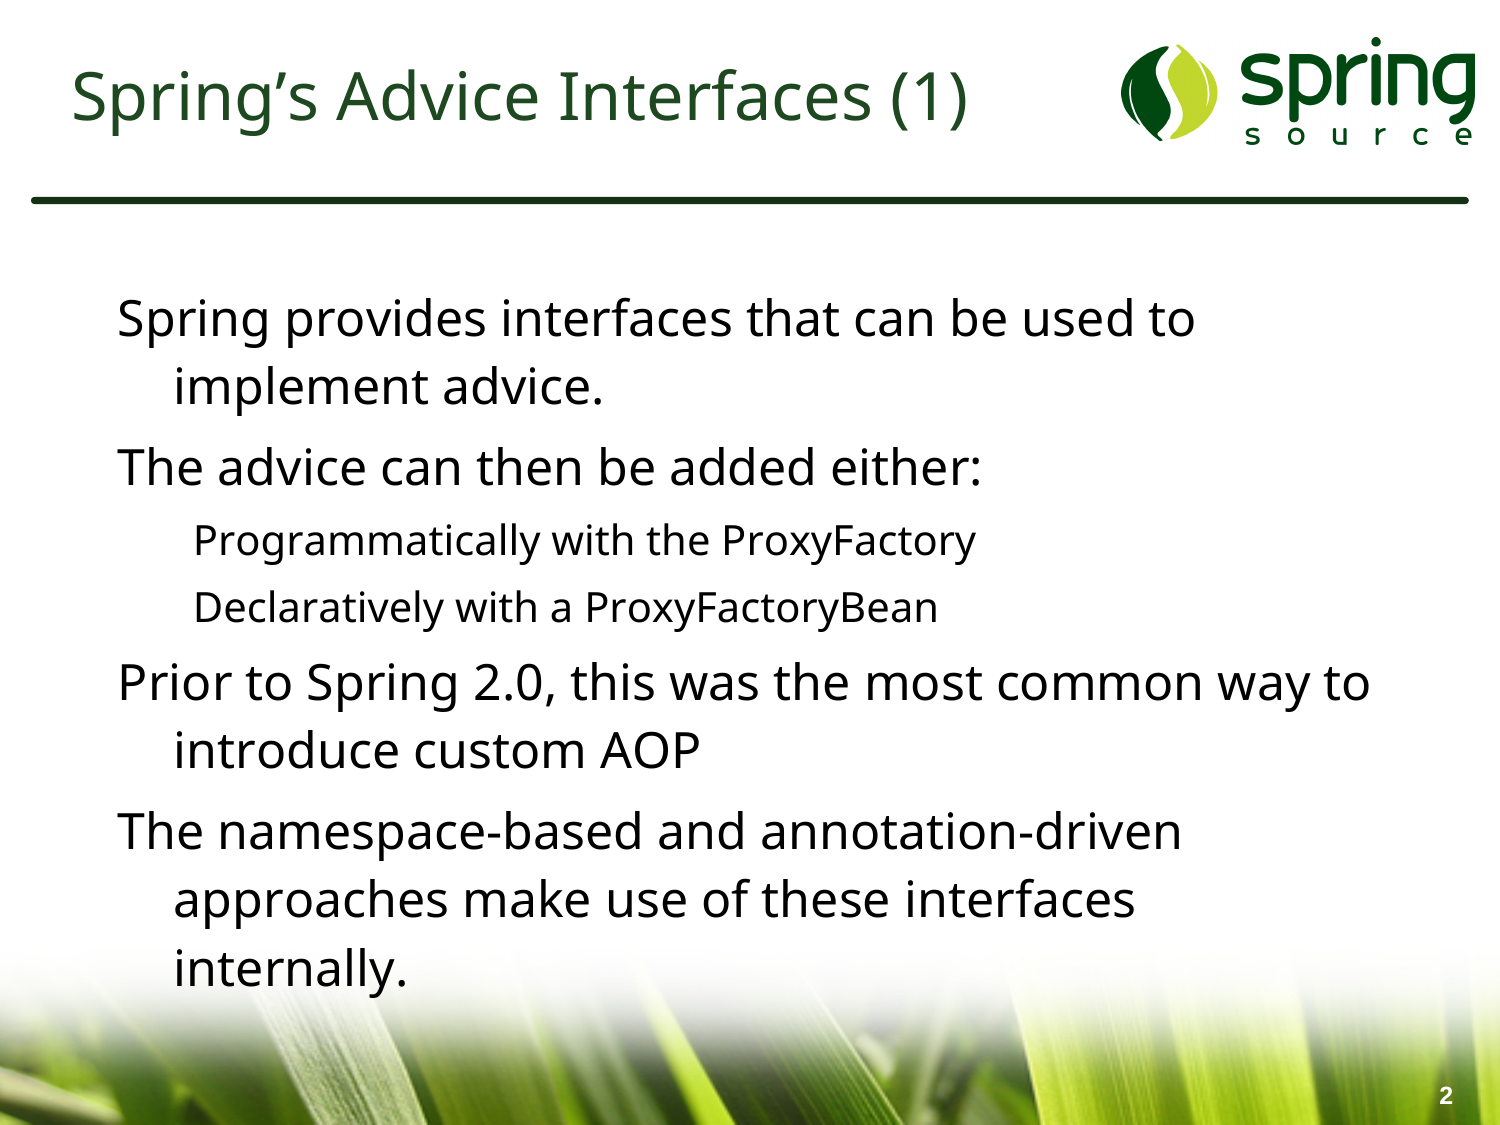

# Spring’s Advice Interfaces (1)
Spring provides interfaces that can be used to implement advice.
The advice can then be added either:
Programmatically with the ProxyFactory
Declaratively with a ProxyFactoryBean
Prior to Spring 2.0, this was the most common way to introduce custom AOP
The namespace-based and annotation-driven approaches make use of these interfaces internally.